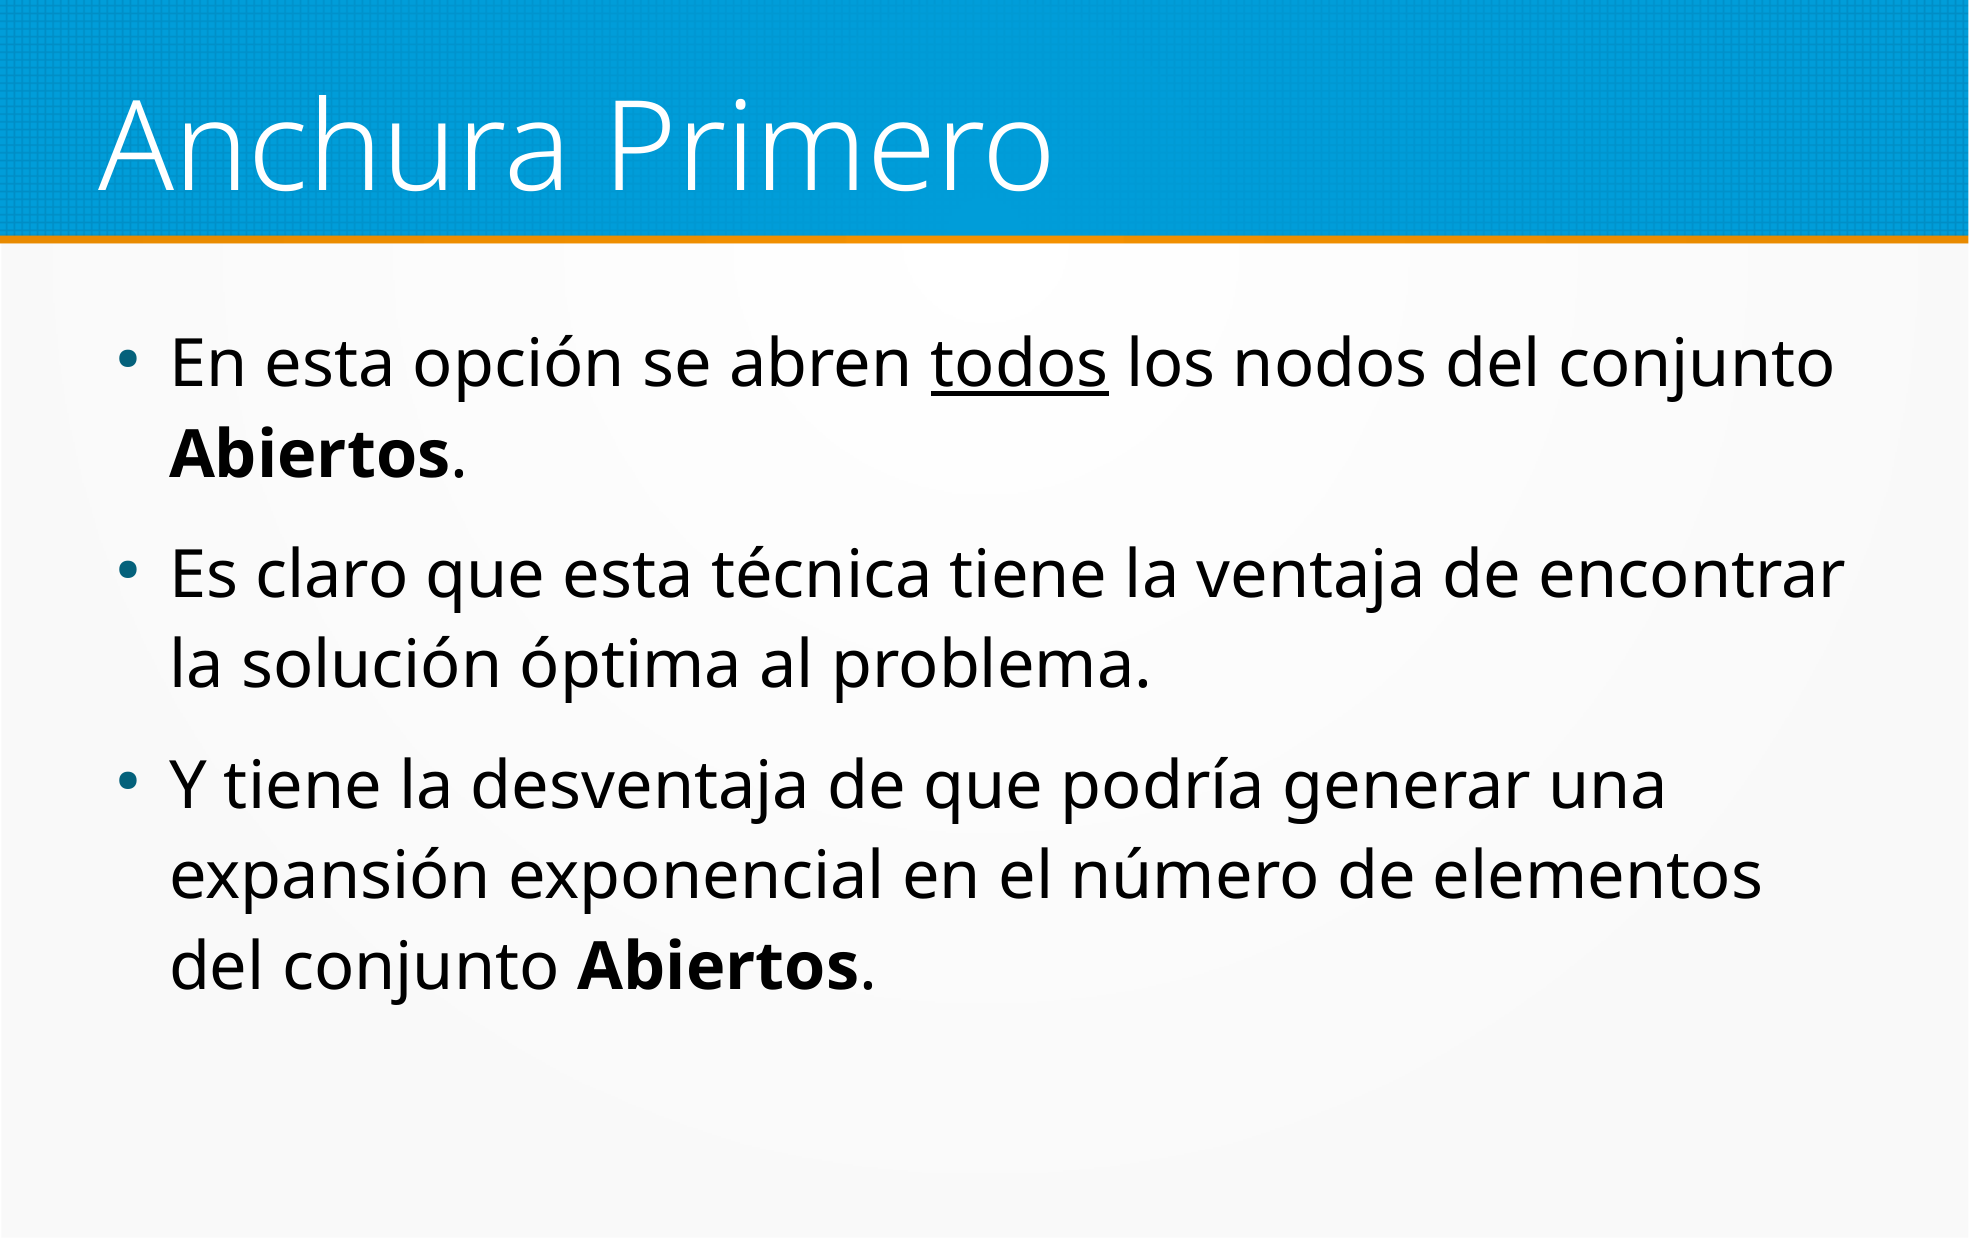

# Anchura Primero
En esta opción se abren todos los nodos del conjunto Abiertos.
Es claro que esta técnica tiene la ventaja de encontrar la solución óptima al problema.
Y tiene la desventaja de que podría generar una expansión exponencial en el número de elementos del conjunto Abiertos.